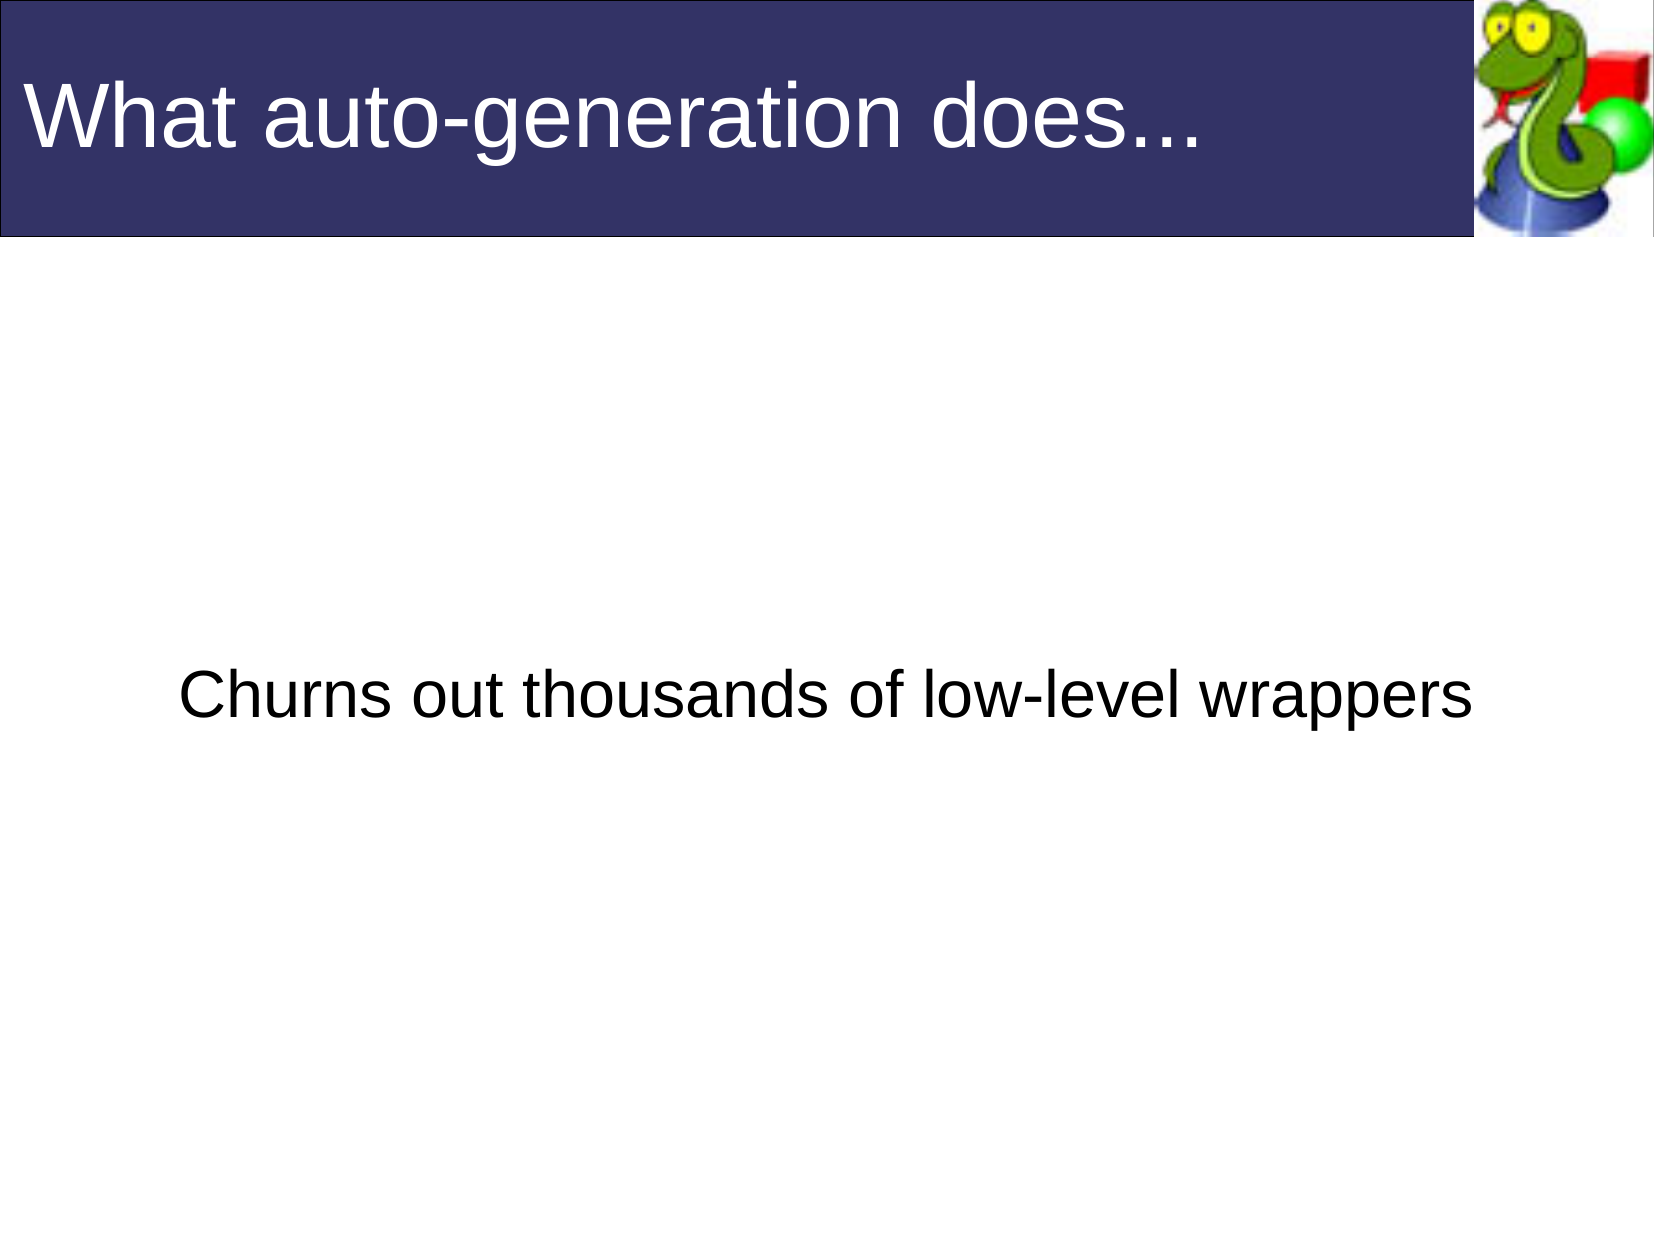

# What auto-generation does...
Churns out thousands of low-level wrappers